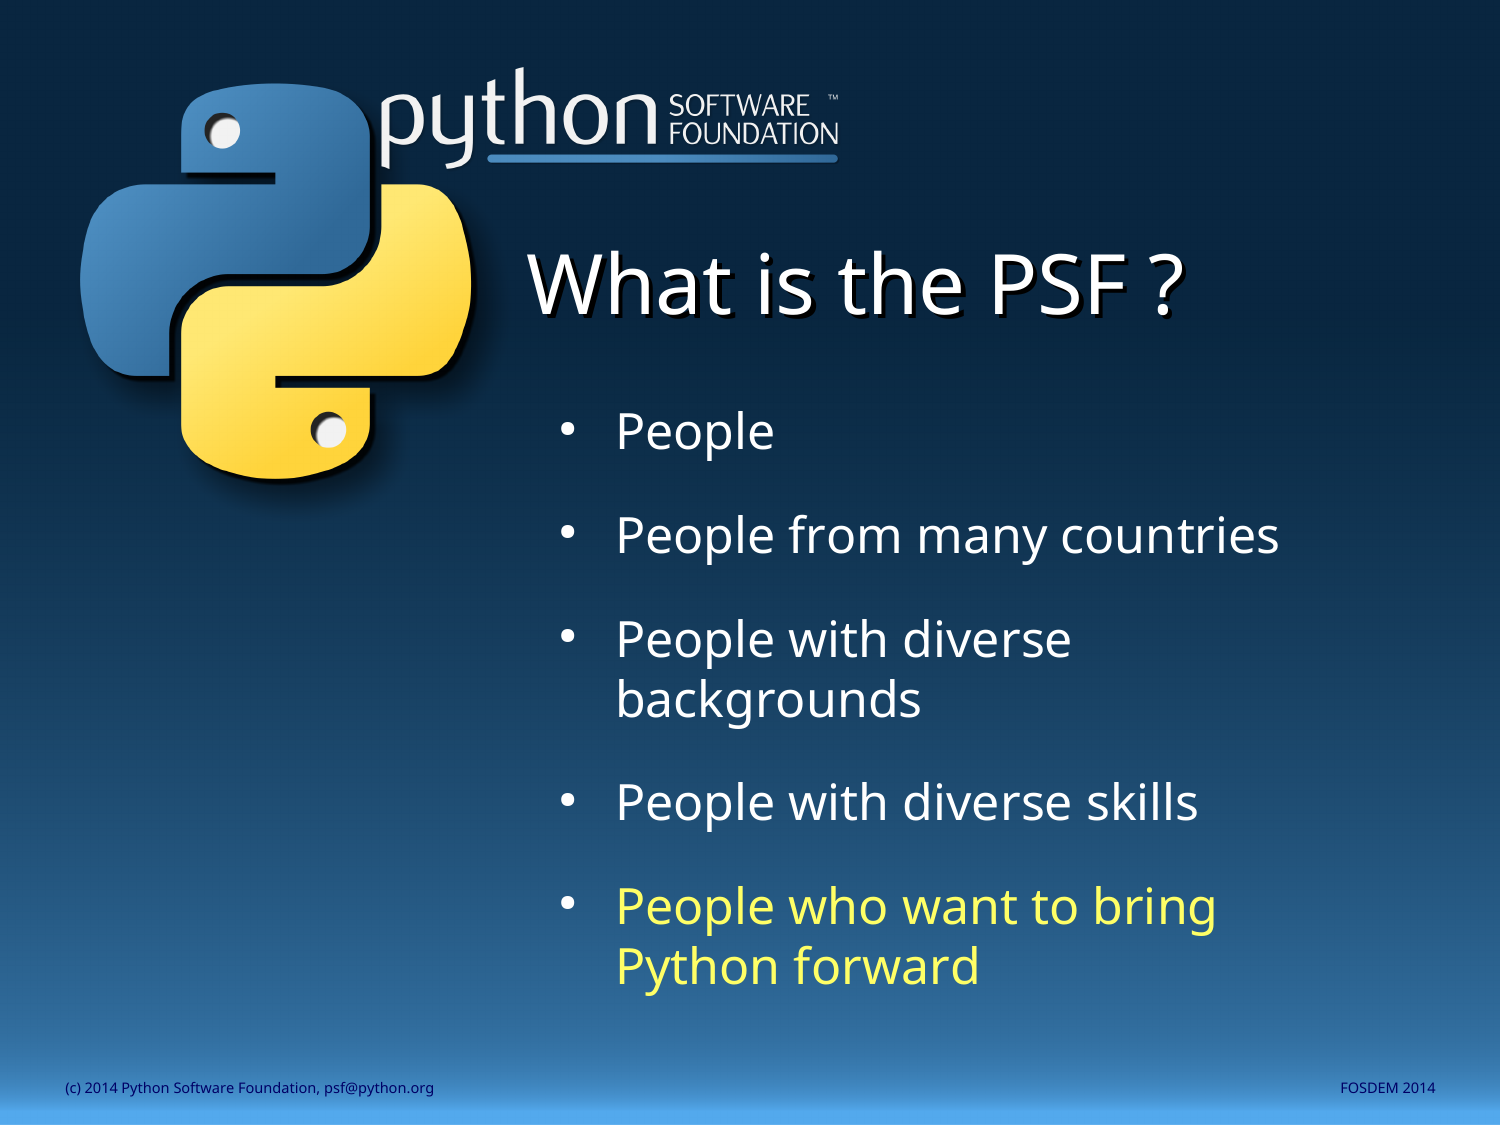

# What is the PSF ?
People
People from many countries
People with diverse backgrounds
People with diverse skills
People who want to bring
Python forward